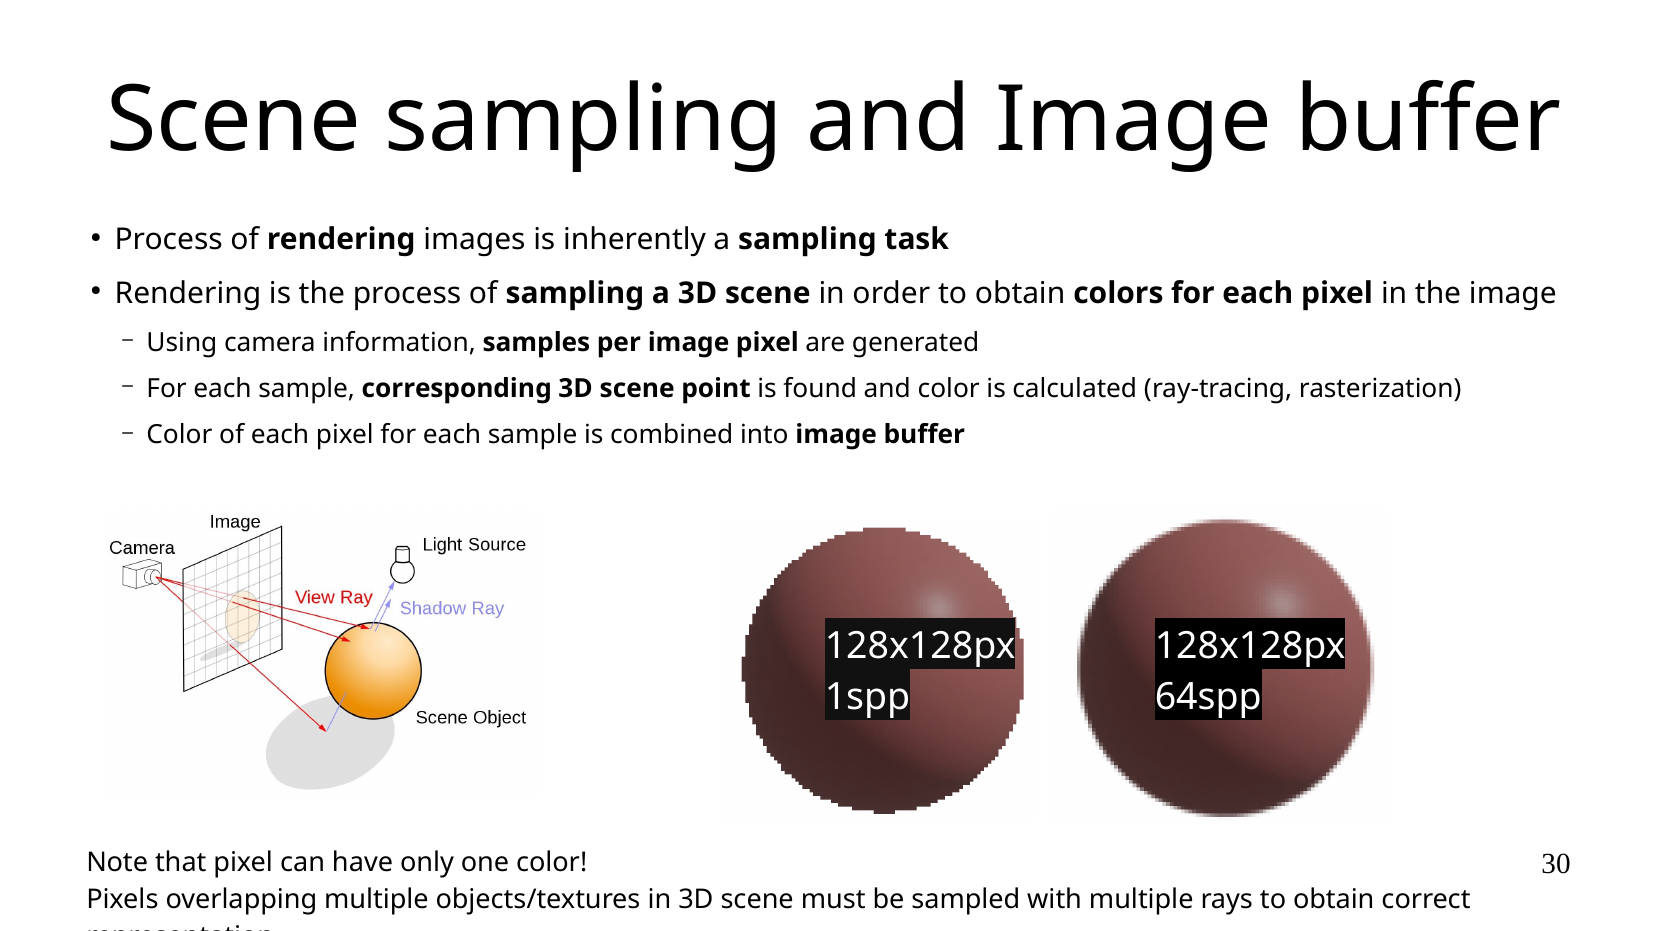

# Scene sampling and Image buffer
Process of rendering images is inherently a sampling task
Rendering is the process of sampling a 3D scene in order to obtain colors for each pixel in the image
Using camera information, samples per image pixel are generated
For each sample, corresponding 3D scene point is found and color is calculated (ray-tracing, rasterization)
Color of each pixel for each sample is combined into image buffer
128x128px
1spp
128x128px
64spp
Note that pixel can have only one color!
Pixels overlapping multiple objects/textures in 3D scene must be sampled with multiple rays to obtain correct representation.
30